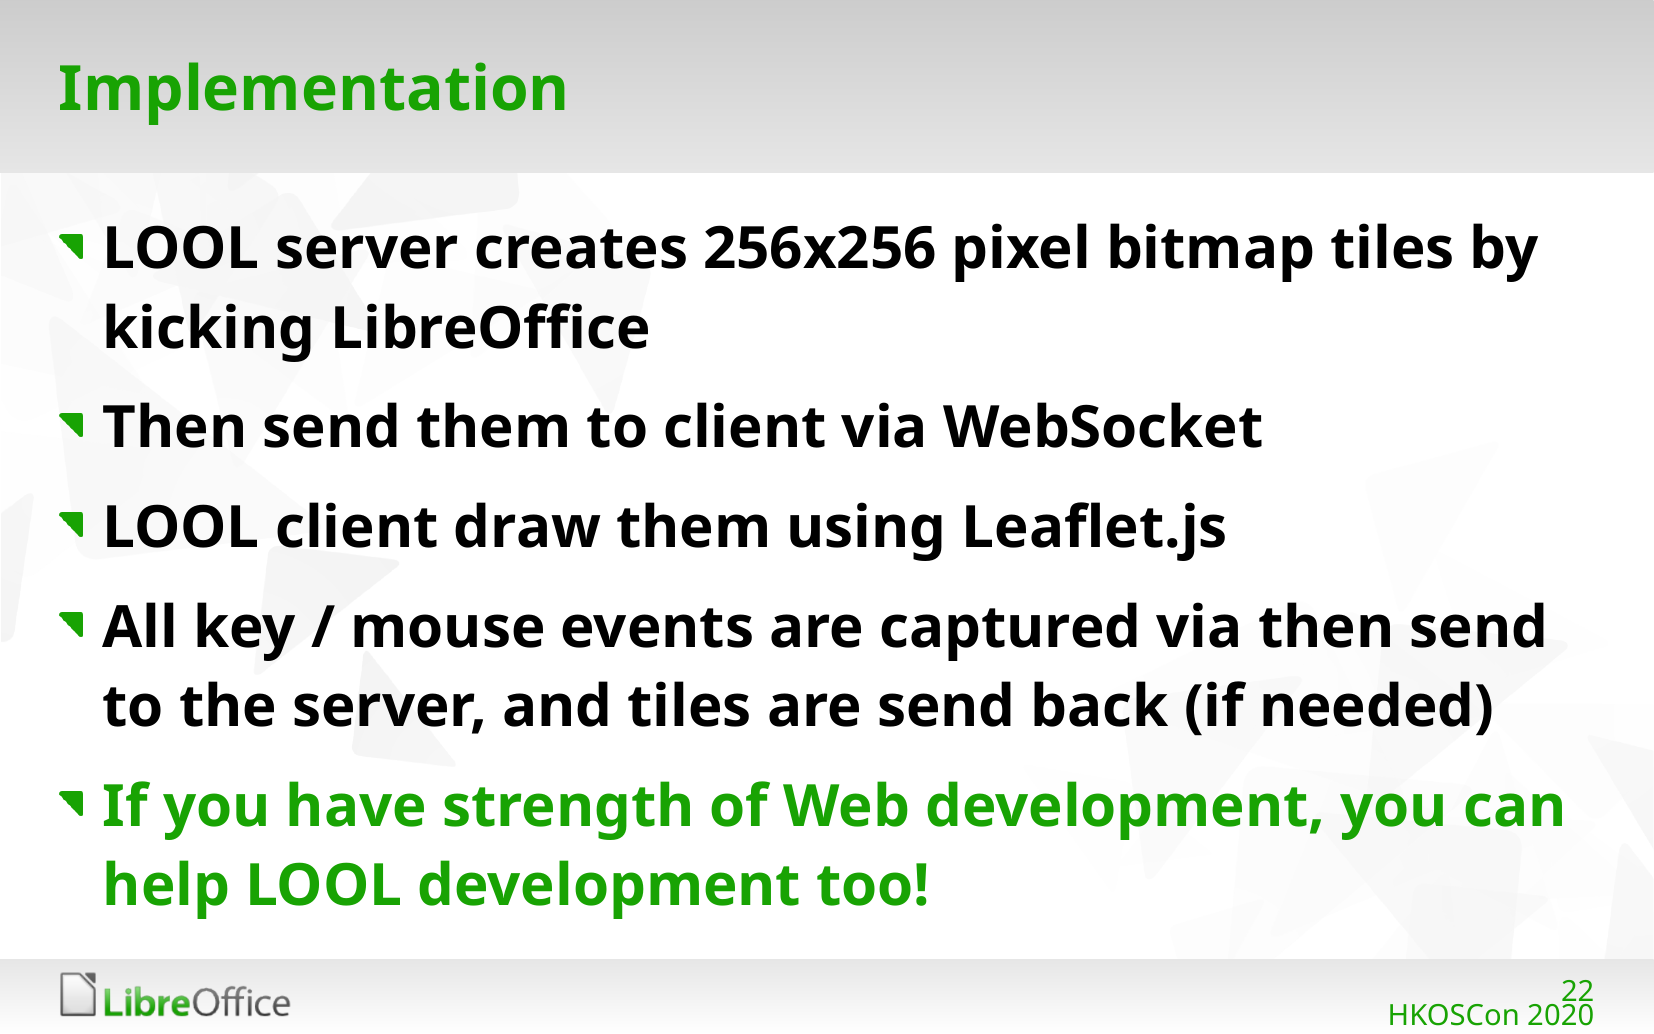

# Implementation
LOOL server creates 256x256 pixel bitmap tiles by kicking LibreOffice
Then send them to client via WebSocket
LOOL client draw them using Leaflet.js
All key / mouse events are captured via then send to the server, and tiles are send back (if needed)
If you have strength of Web development, you can help LOOL development too!
22
HKOSCon 2020